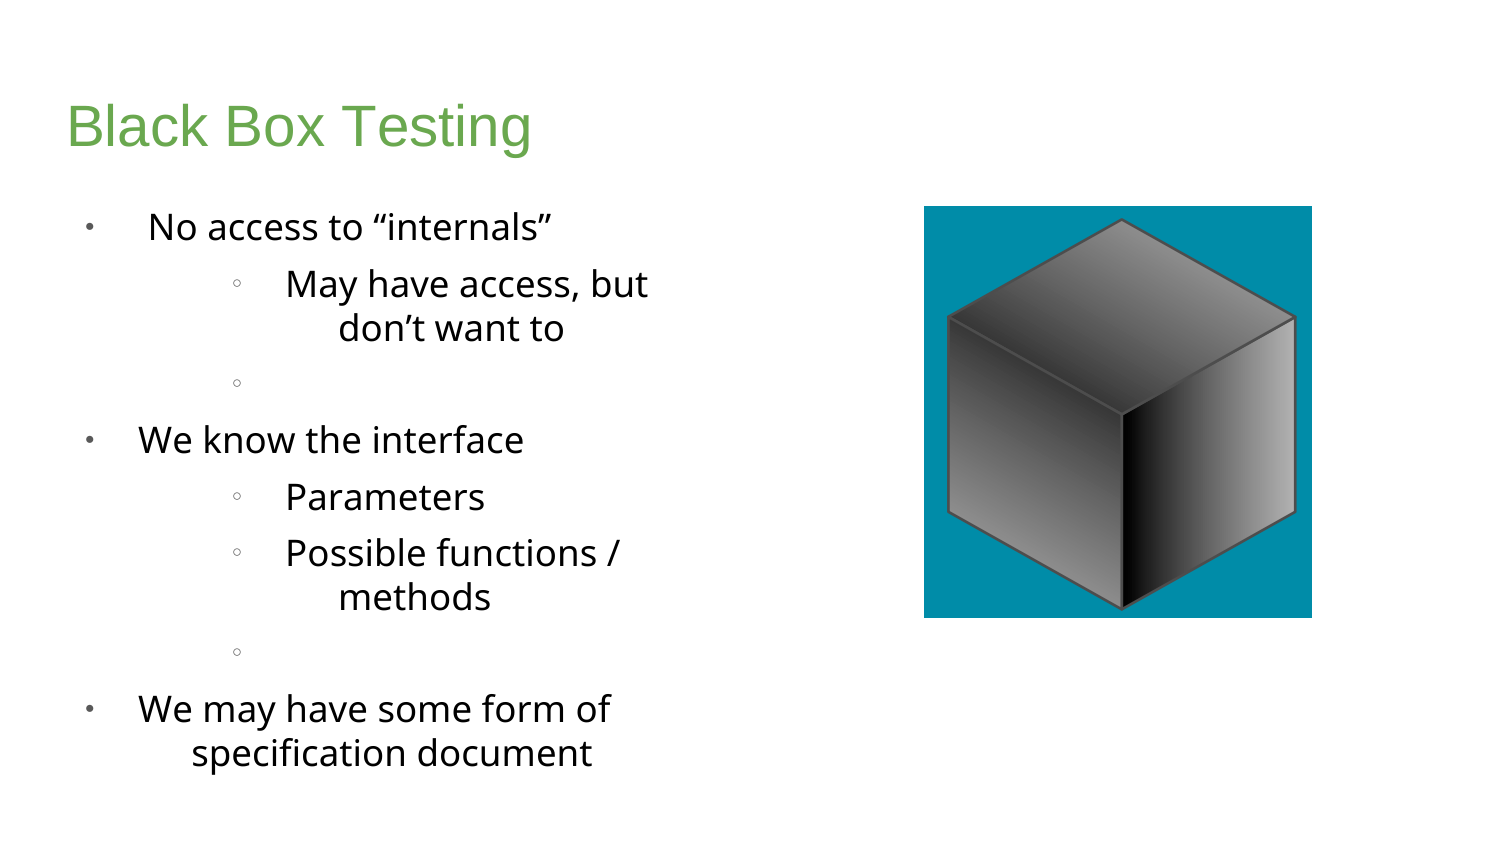

# Black Box Testing
 No access to “internals”
May have access, but don’t want to
We know the interface
Parameters
Possible functions / methods
We may have some form of specification document